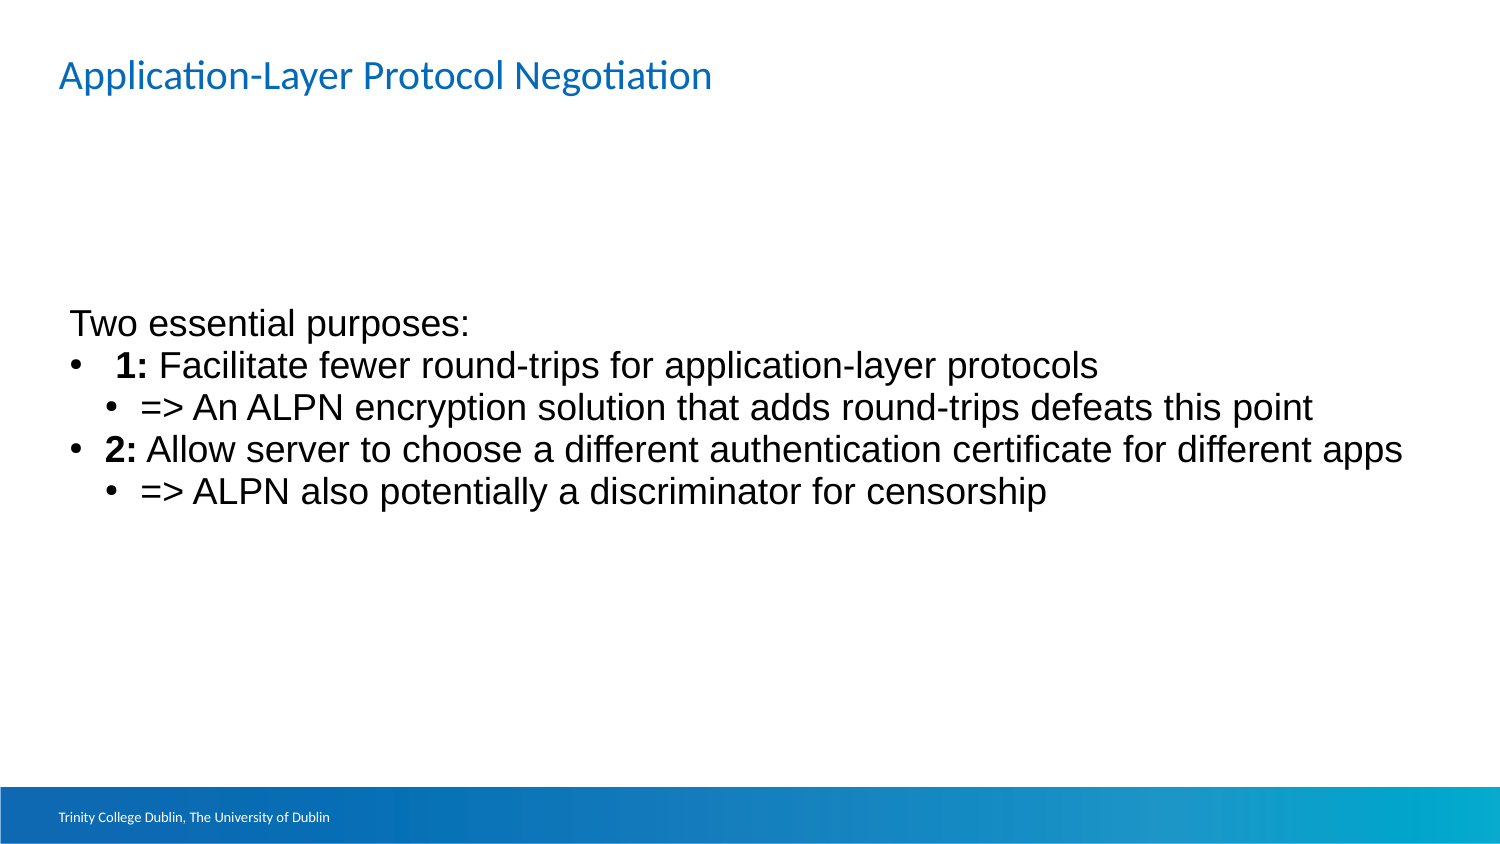

# Application-Layer Protocol Negotiation
Two essential purposes:
 1: Facilitate fewer round-trips for application-layer protocols
=> An ALPN encryption solution that adds round-trips defeats this point
2: Allow server to choose a different authentication certificate for different apps
=> ALPN also potentially a discriminator for censorship